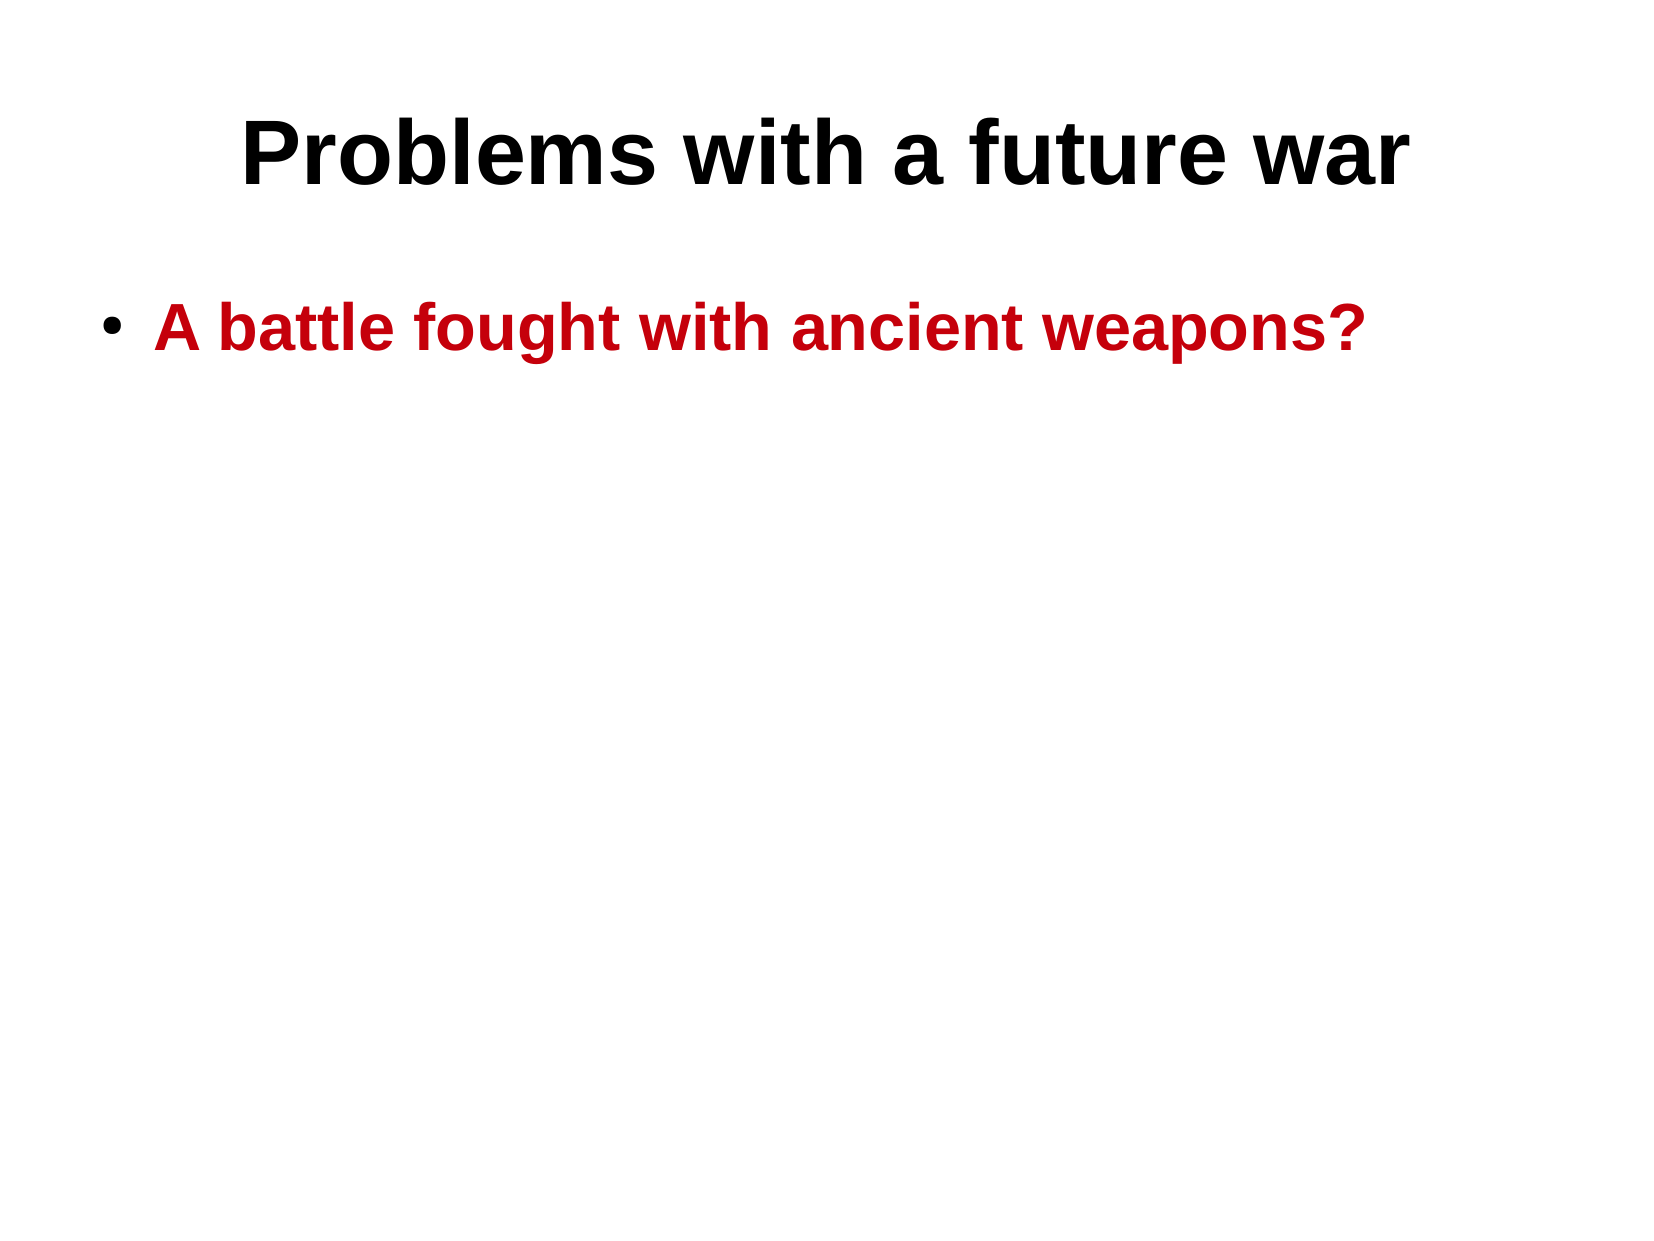

# Problems with a future war
A battle fought with ancient weapons?